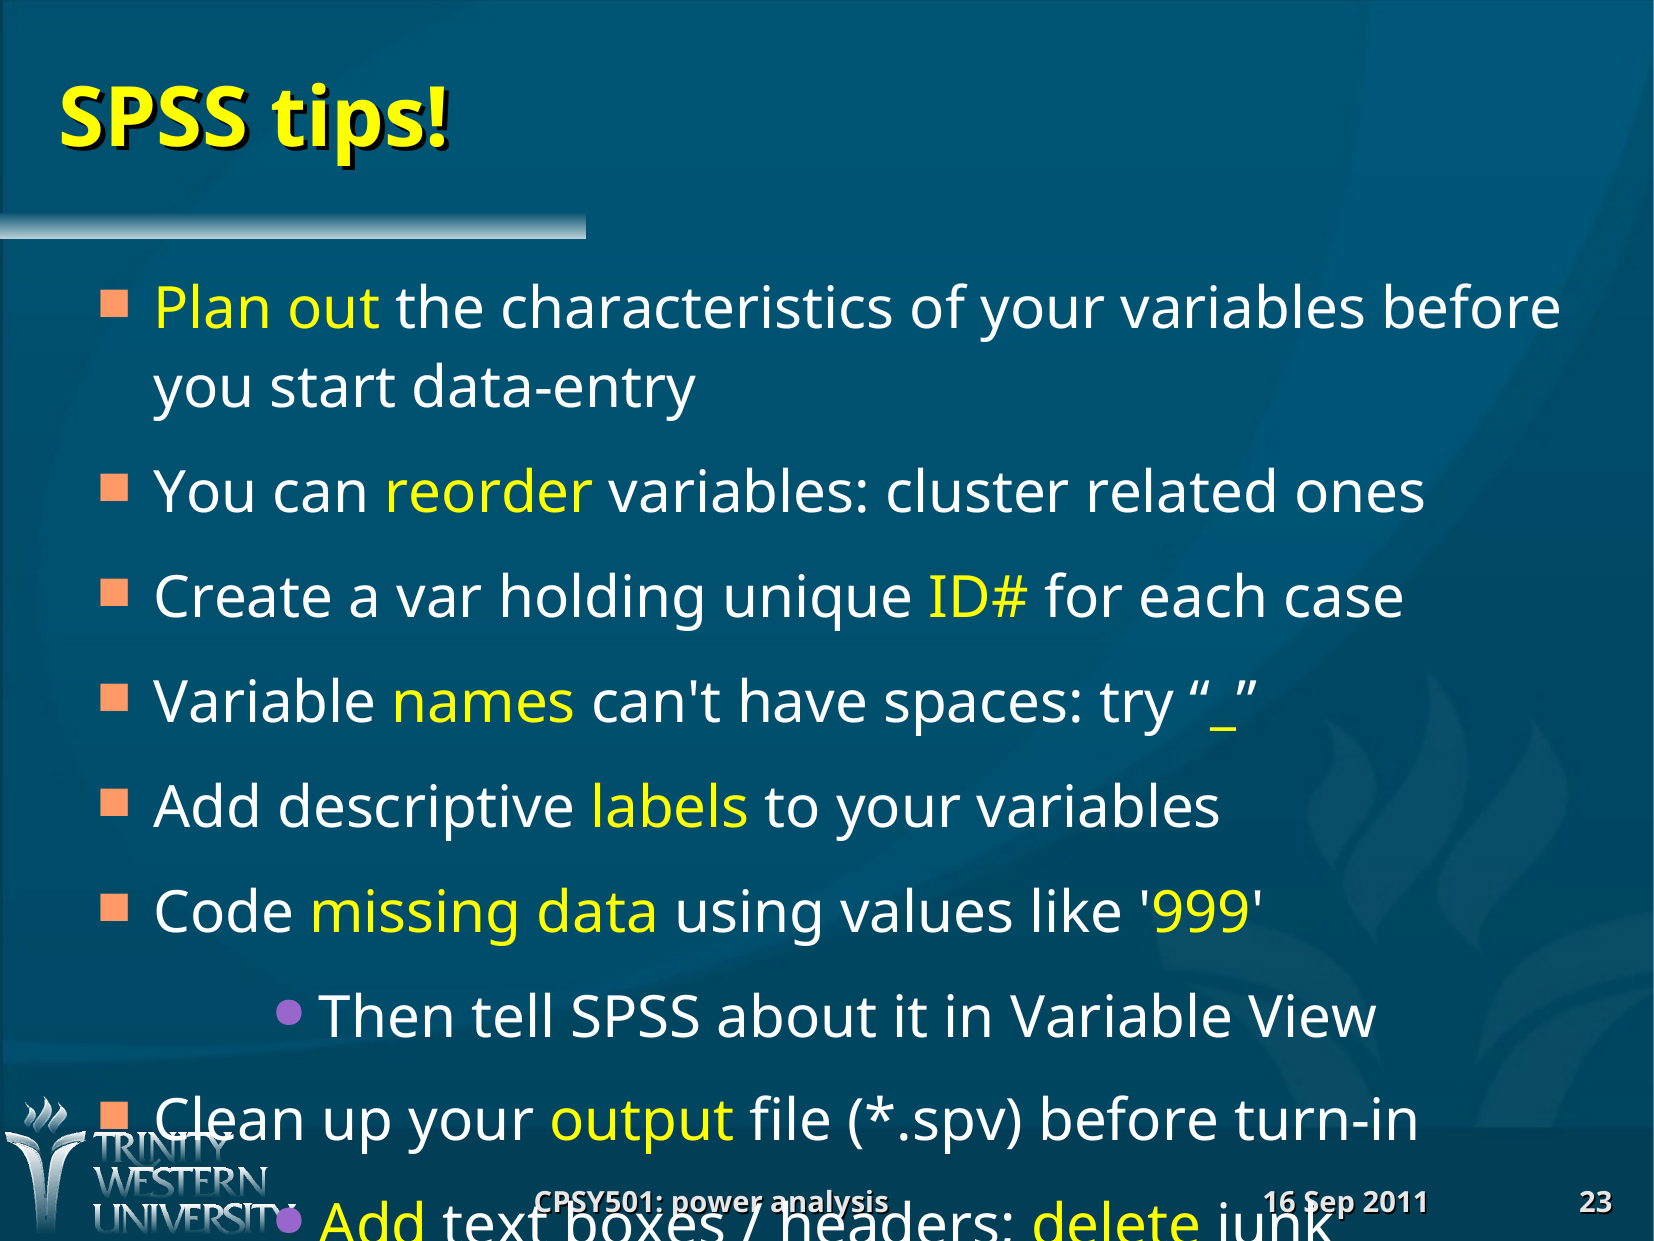

# SPSS tips!
Plan out the characteristics of your variables before you start data-entry
You can reorder variables: cluster related ones
Create a var holding unique ID# for each case
Variable names can't have spaces: try “_”
Add descriptive labels to your variables
Code missing data using values like '999'
Then tell SPSS about it in Variable View
Clean up your output file (*.spv) before turn-in
Add text boxes / headers; delete junk
CPSY501: power analysis
16 Sep 2011
23